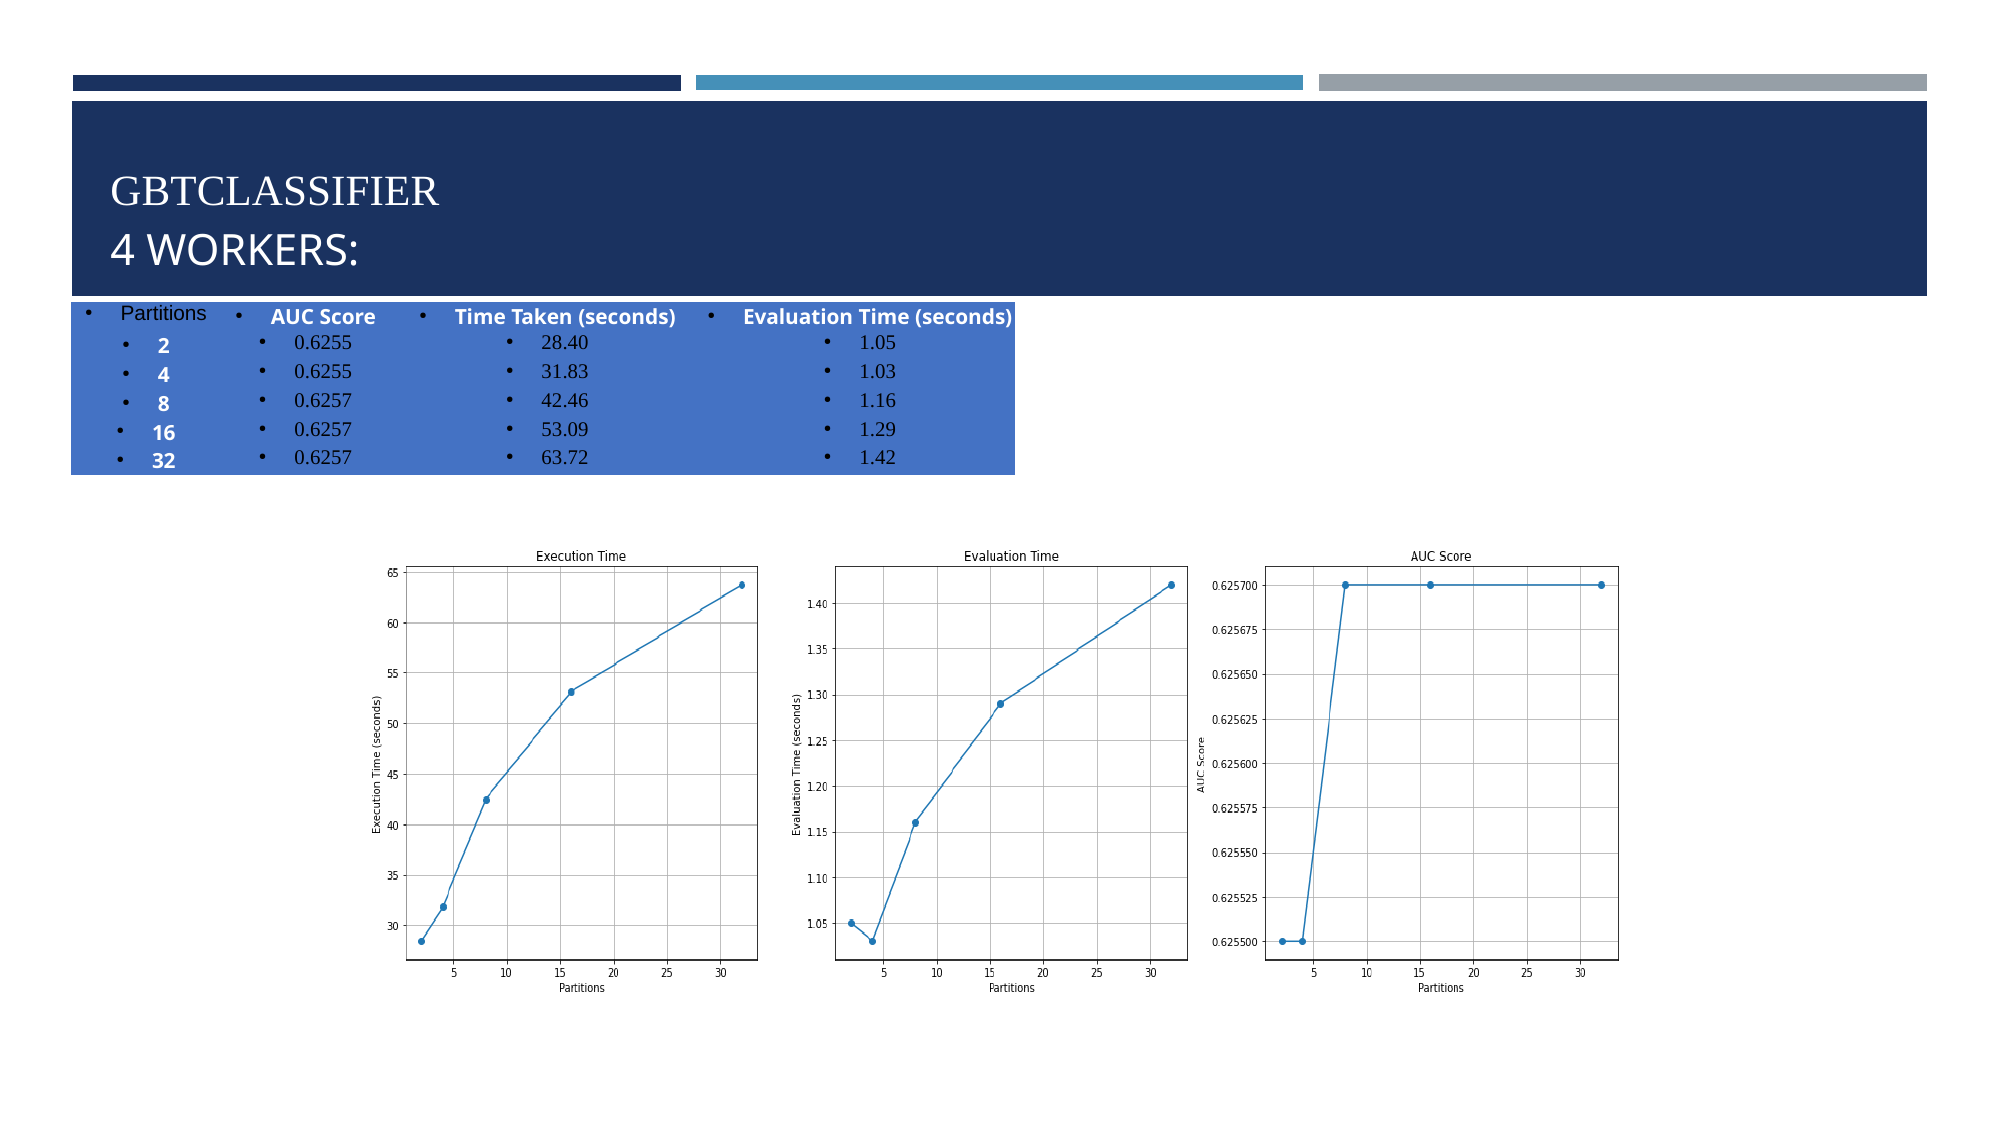

# GBTClassifier 4 workers:
| Partitions | AUC Score | Time Taken (seconds) | Evaluation Time (seconds) |
| --- | --- | --- | --- |
| 2 | 0.6255 | 28.40 | 1.05 |
| 4 | 0.6255 | 31.83 | 1.03 |
| 8 | 0.6257 | 42.46 | 1.16 |
| 16 | 0.6257 | 53.09 | 1.29 |
| 32 | 0.6257 | 63.72 | 1.42 |